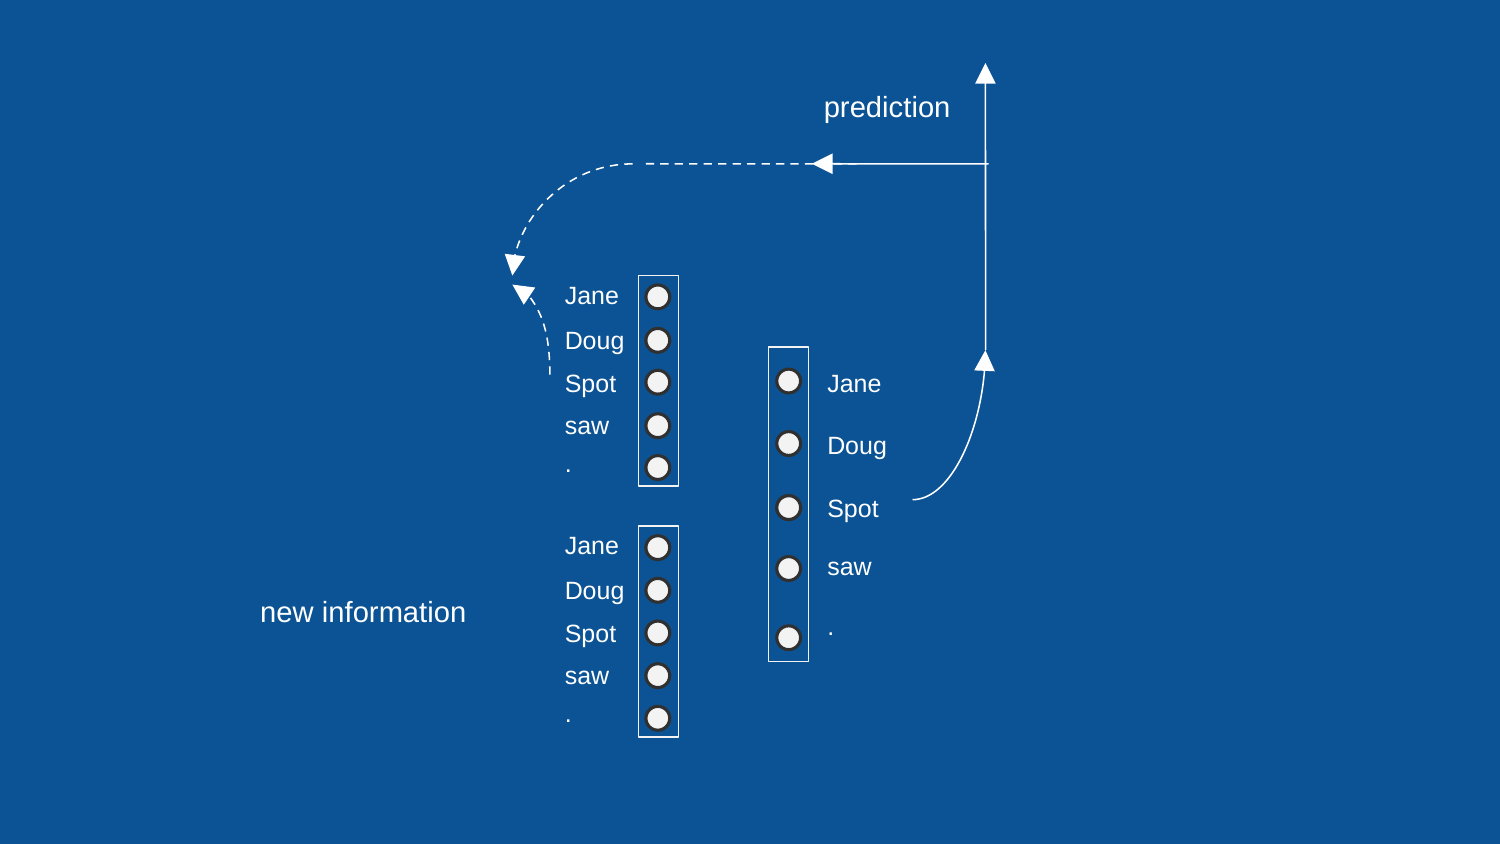

prediction
Jane
Doug
Spot
Jane
saw
Doug
.
Spot
Jane
saw
Doug
new information
.
Spot
saw
.